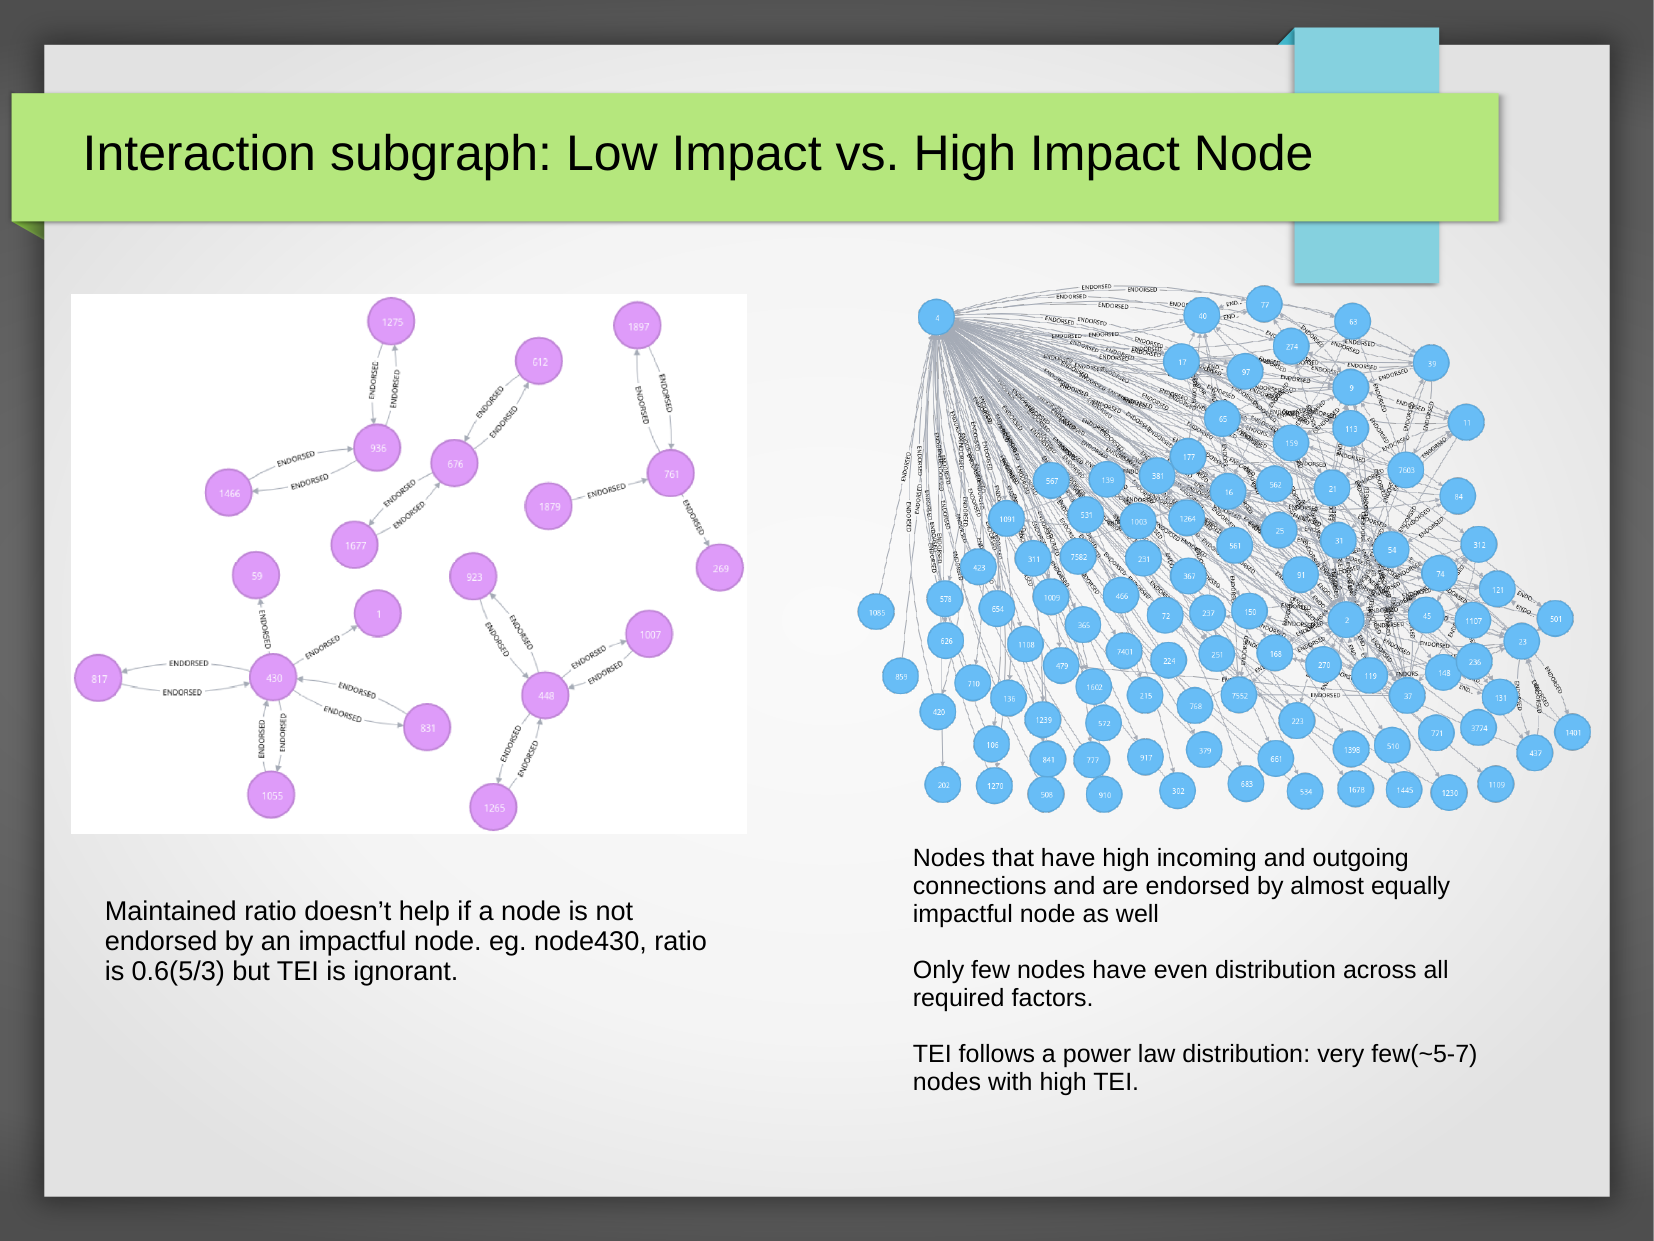

# Interaction subgraph: Low Impact vs. High Impact Node
Nodes that have high incoming and outgoing connections and are endorsed by almost equally impactful node as well
Only few nodes have even distribution across all required factors.
TEI follows a power law distribution: very few(~5-7) nodes with high TEI.
Maintained ratio doesn’t help if a node is not endorsed by an impactful node. eg. node430, ratio is 0.6(5/3) but TEI is ignorant.